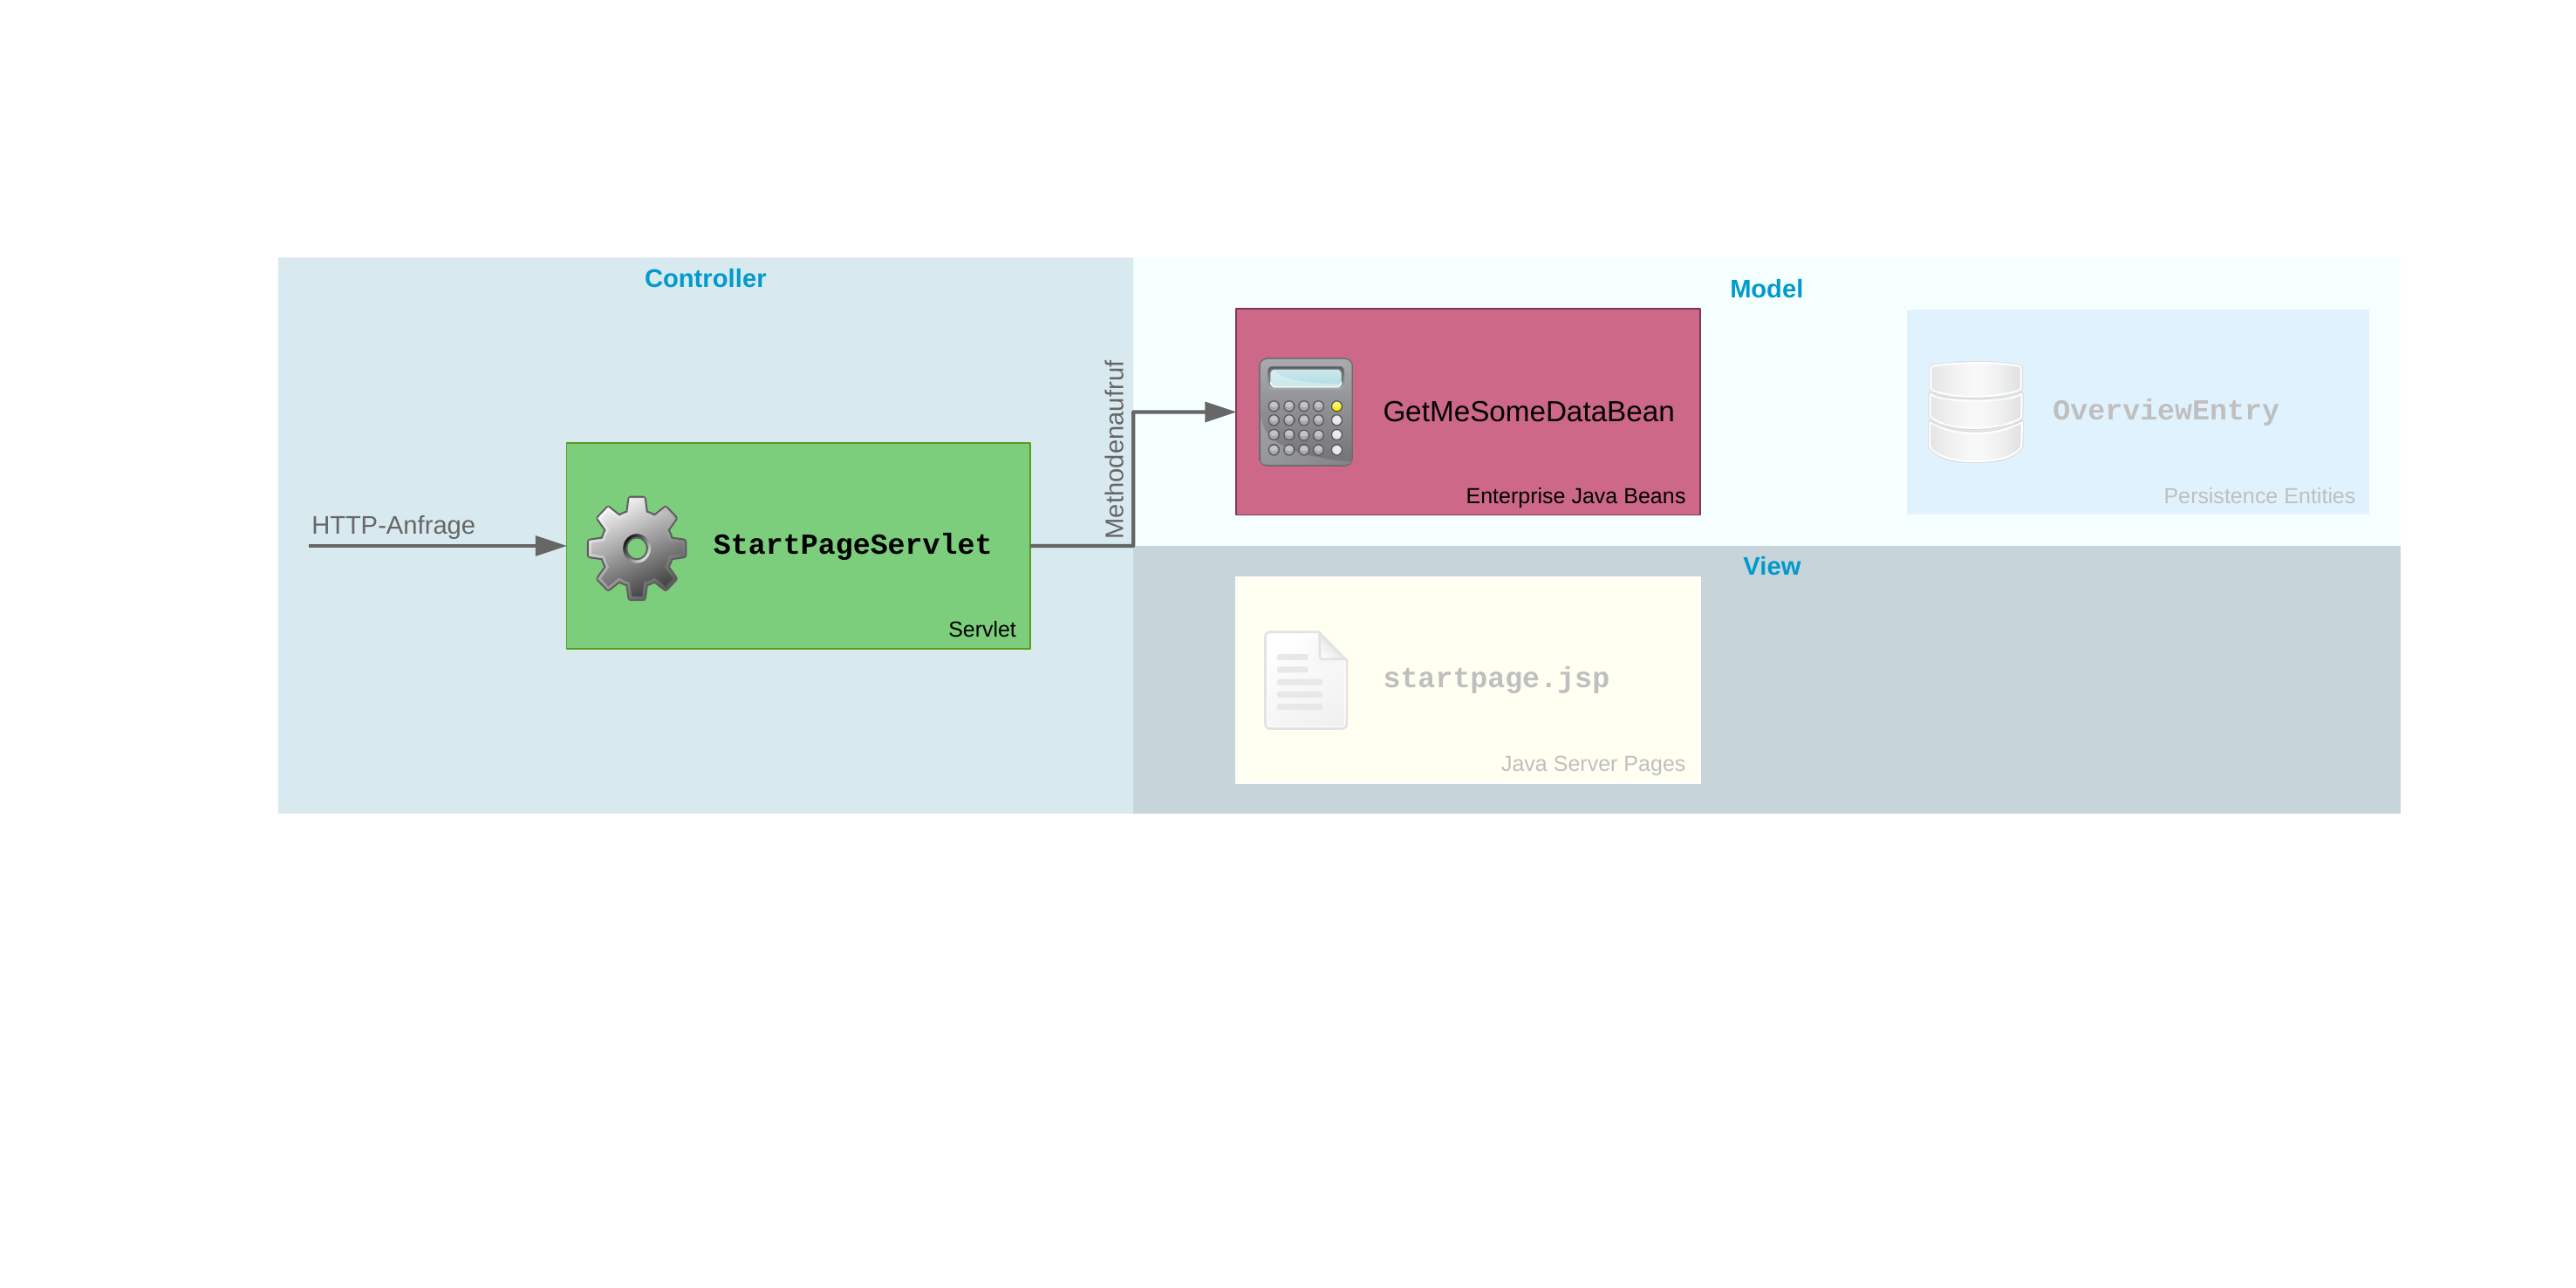

Controller
Model
Enterprise Java Beans
GetMeSomeDataBean
Persistence Entities
OverviewEntry
Methodenaufruf
Servlet
StartPageServlet
HTTP-Anfrage
View
Java Server Pages
startpage.jsp